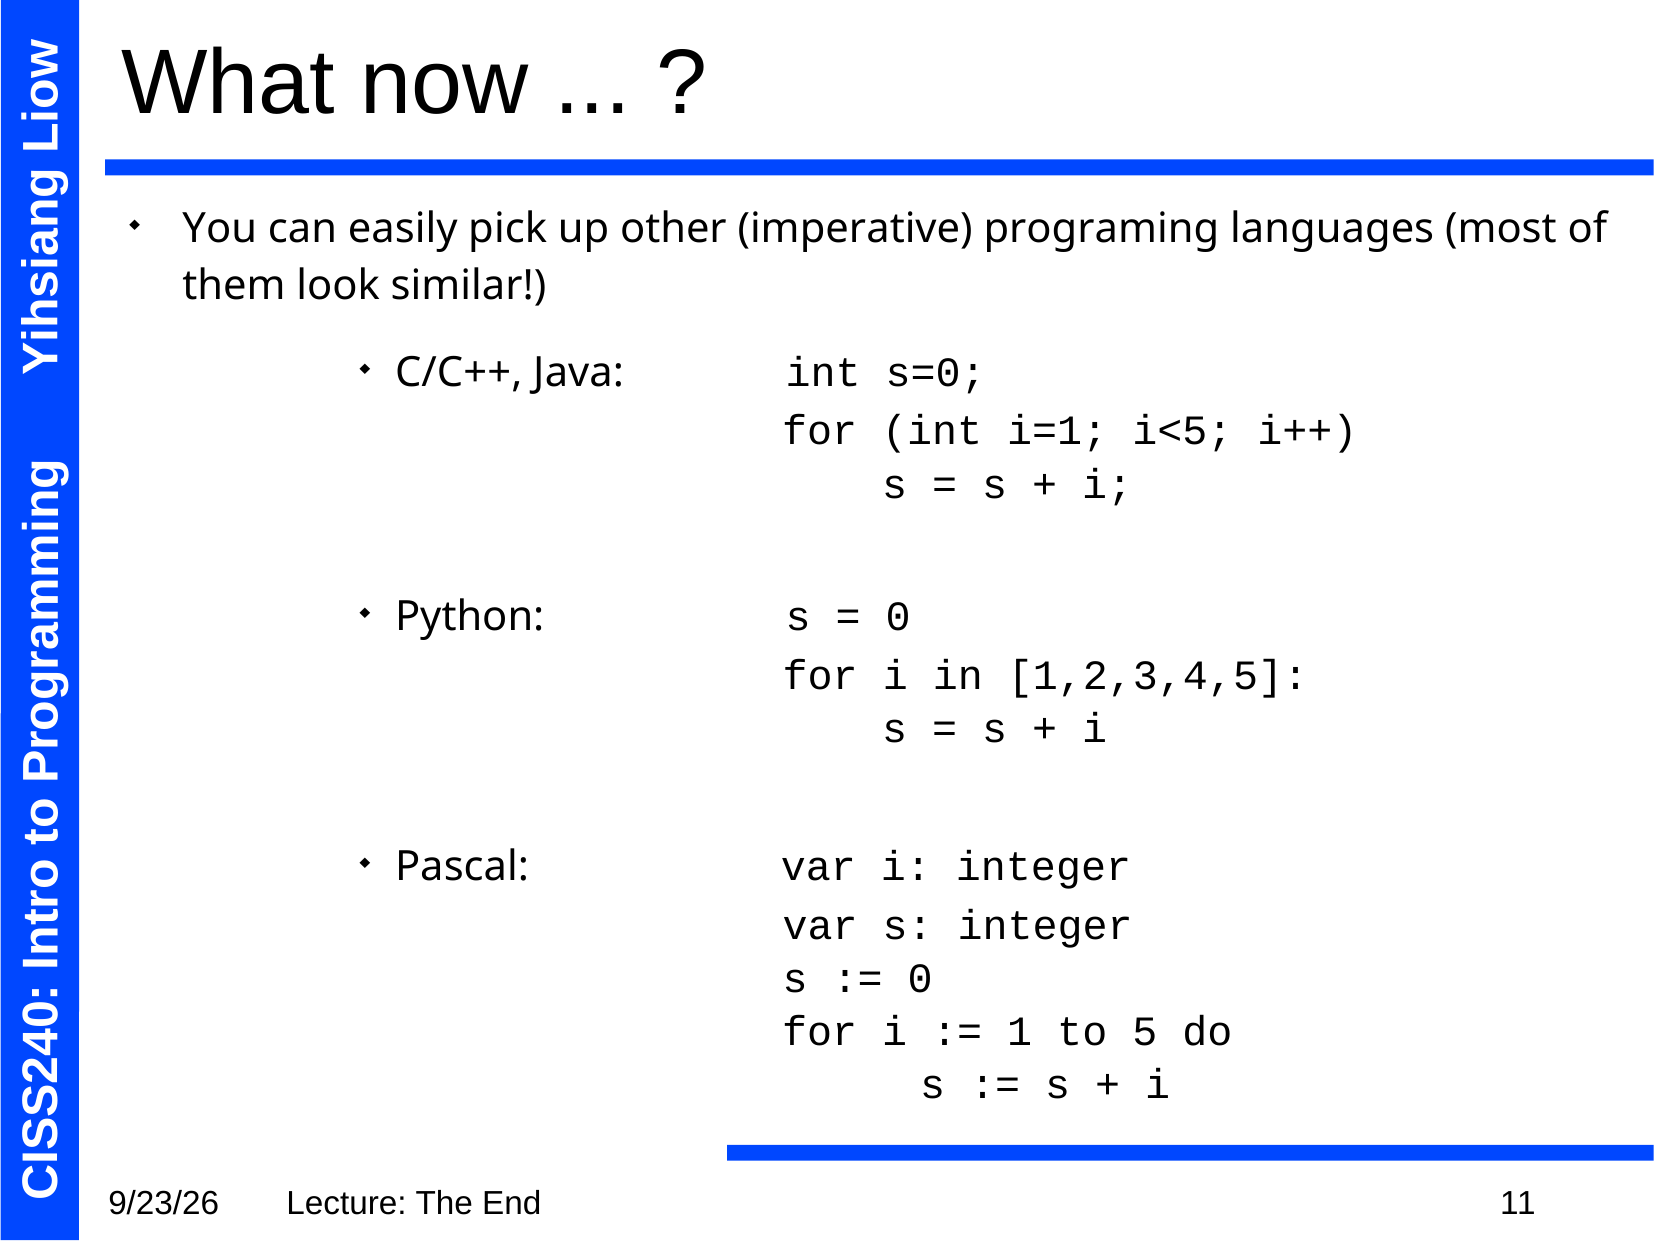

# What now ... ?
You can easily pick up other (imperative) programing languages (most of them look similar!)
C/C++, Java:	int s=0;
for (int i=1; i<5; i++)
 s = s + i;
Python: 	s = 0
for i in [1,2,3,4,5]:
 s = s + i
Pascal:				 var i: integer
 		 var s: integer
 		 s := 0
for i := 1 to 5 do
 					 s := s + i